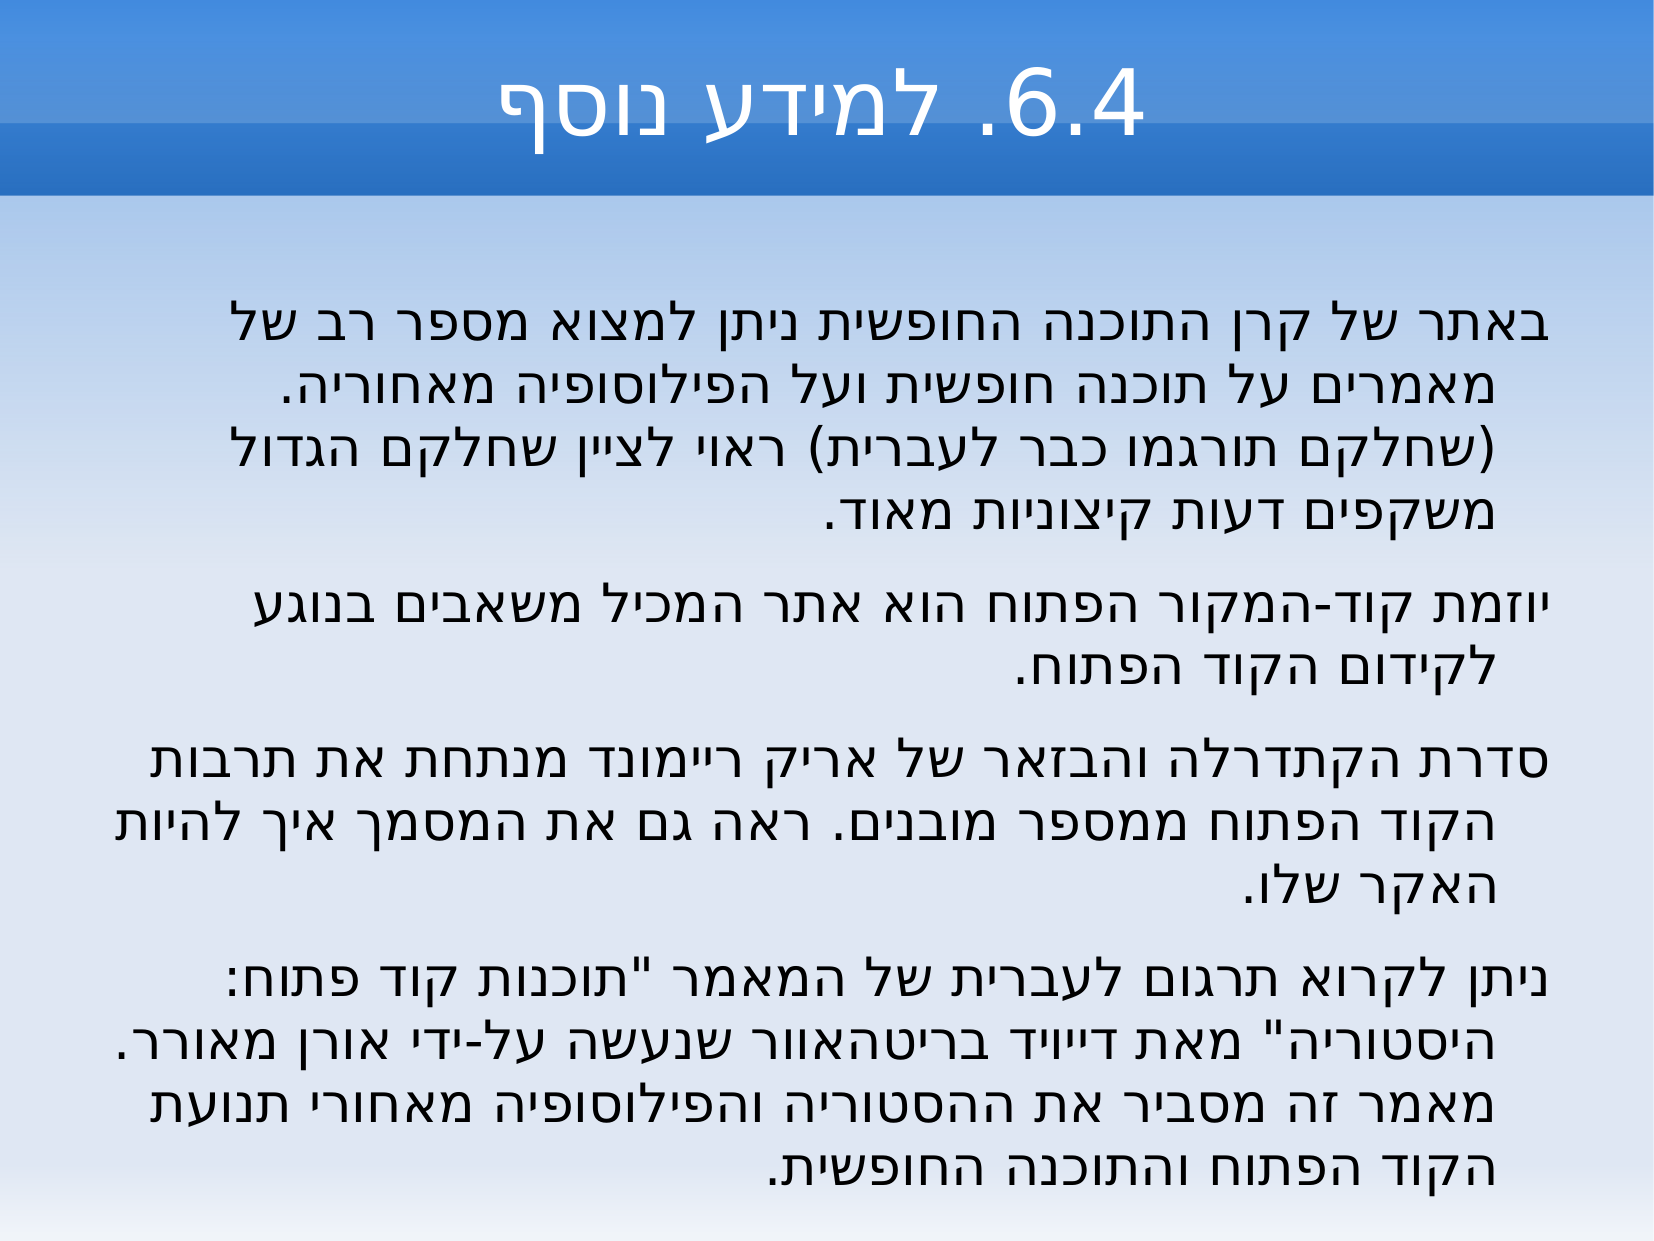

# 6.4. למידע נוסף
באתר של קרן התוכנה החופשית ניתן למצוא מספר רב של מאמרים על תוכנה חופשית ועל הפילוסופיה מאחוריה. (שחלקם תורגמו כבר לעברית) ראוי לציין שחלקם הגדול משקפים דעות קיצוניות מאוד.
יוזמת קוד-המקור הפתוח הוא אתר המכיל משאבים בנוגע לקידום הקוד הפתוח.
סדרת הקתדרלה והבזאר של אריק ריימונד מנתחת את תרבות הקוד הפתוח ממספר מובנים. ראה גם את המסמך איך להיות האקר שלו.
ניתן לקרוא תרגום לעברית של המאמר "תוכנות קוד פתוח: היסטוריה" מאת דייויד בריטהאוור שנעשה על-ידי אורן מאורר. מאמר זה מסביר את ההסטוריה והפילוסופיה מאחורי תנועת הקוד הפתוח והתוכנה החופשית.